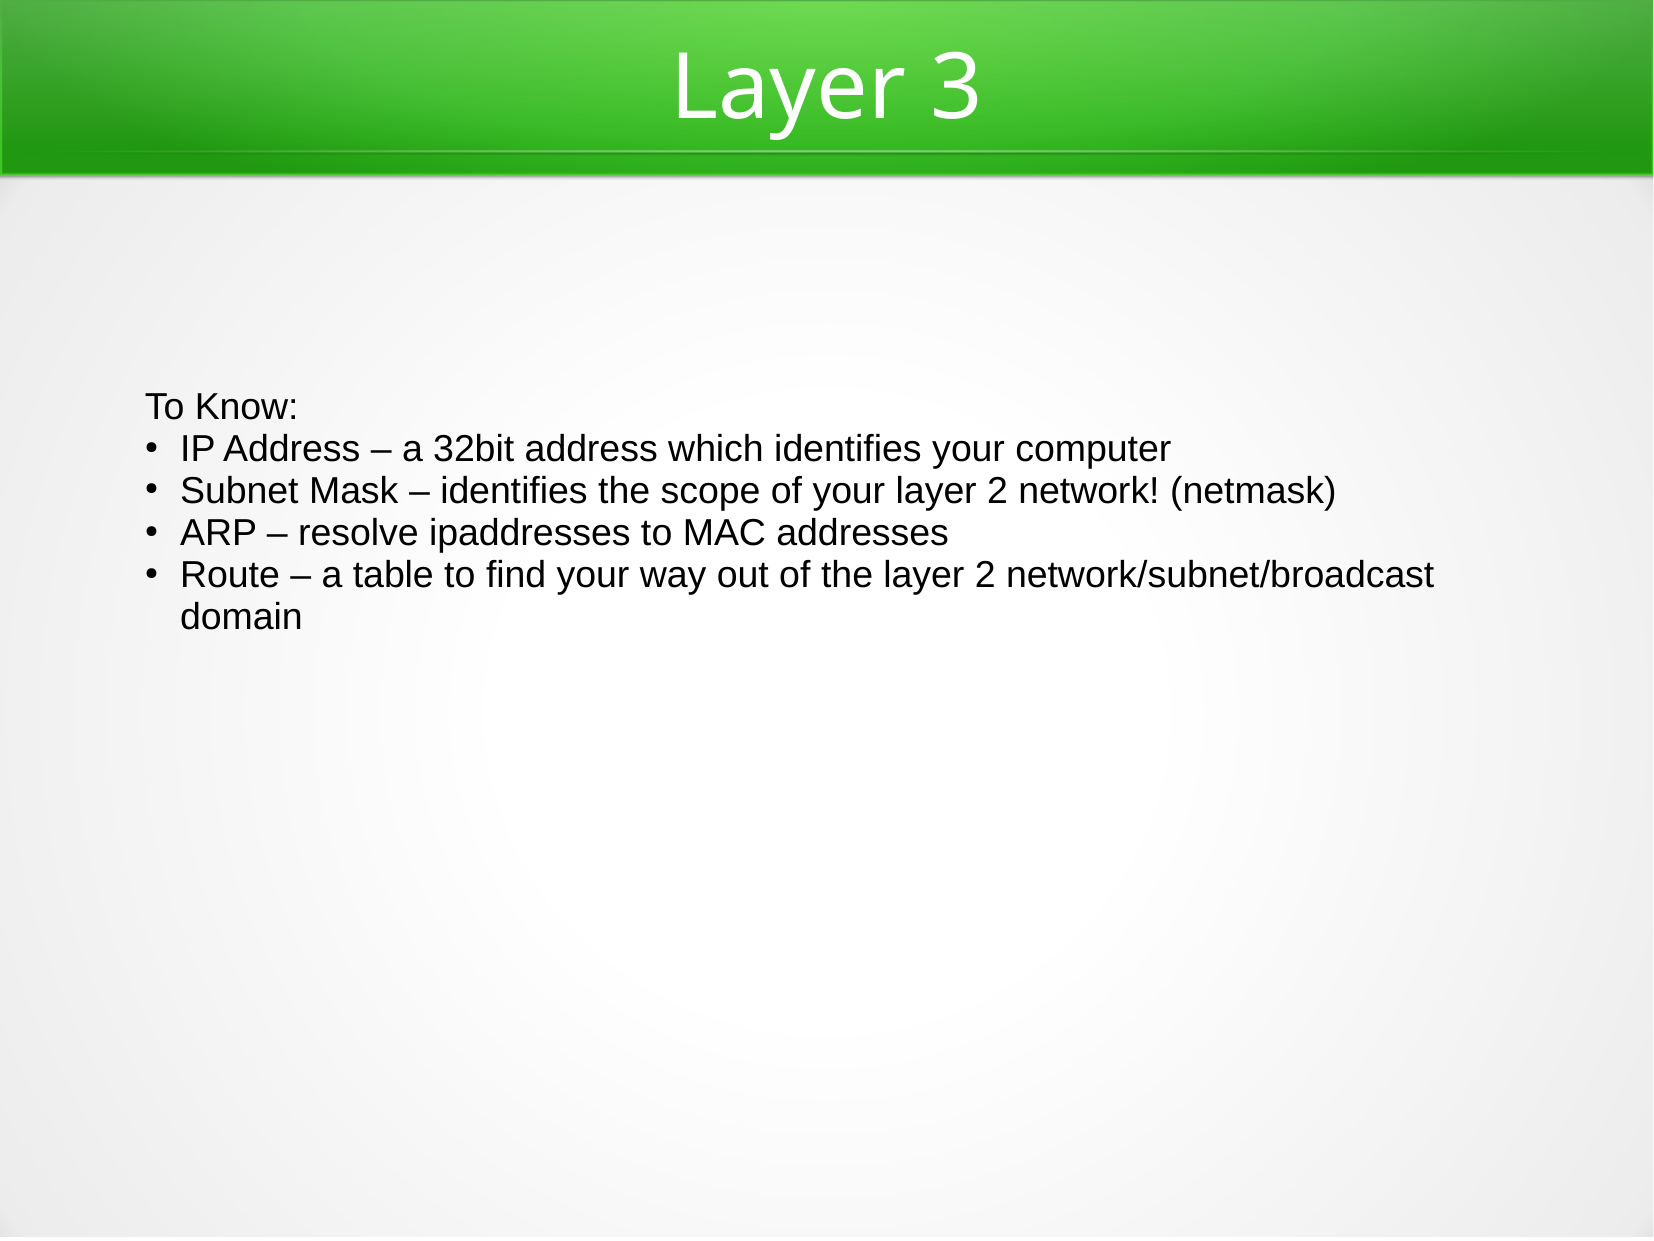

# Layer 3
To Know:
IP Address – a 32bit address which identifies your computer
Subnet Mask – identifies the scope of your layer 2 network! (netmask)
ARP – resolve ipaddresses to MAC addresses
Route – a table to find your way out of the layer 2 network/subnet/broadcast domain